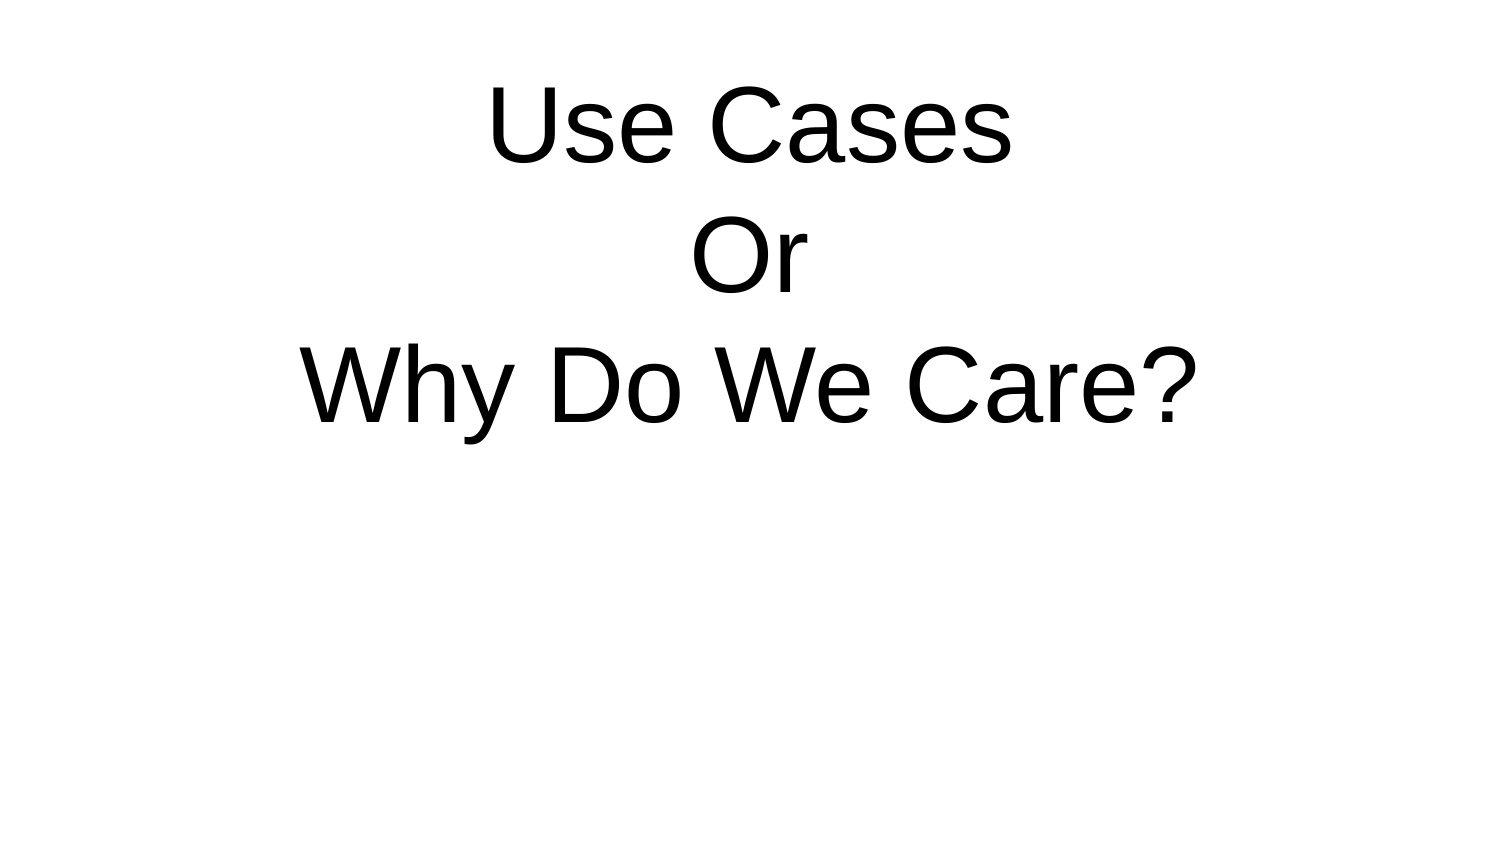

# Use Cases Or Why Do We Care?